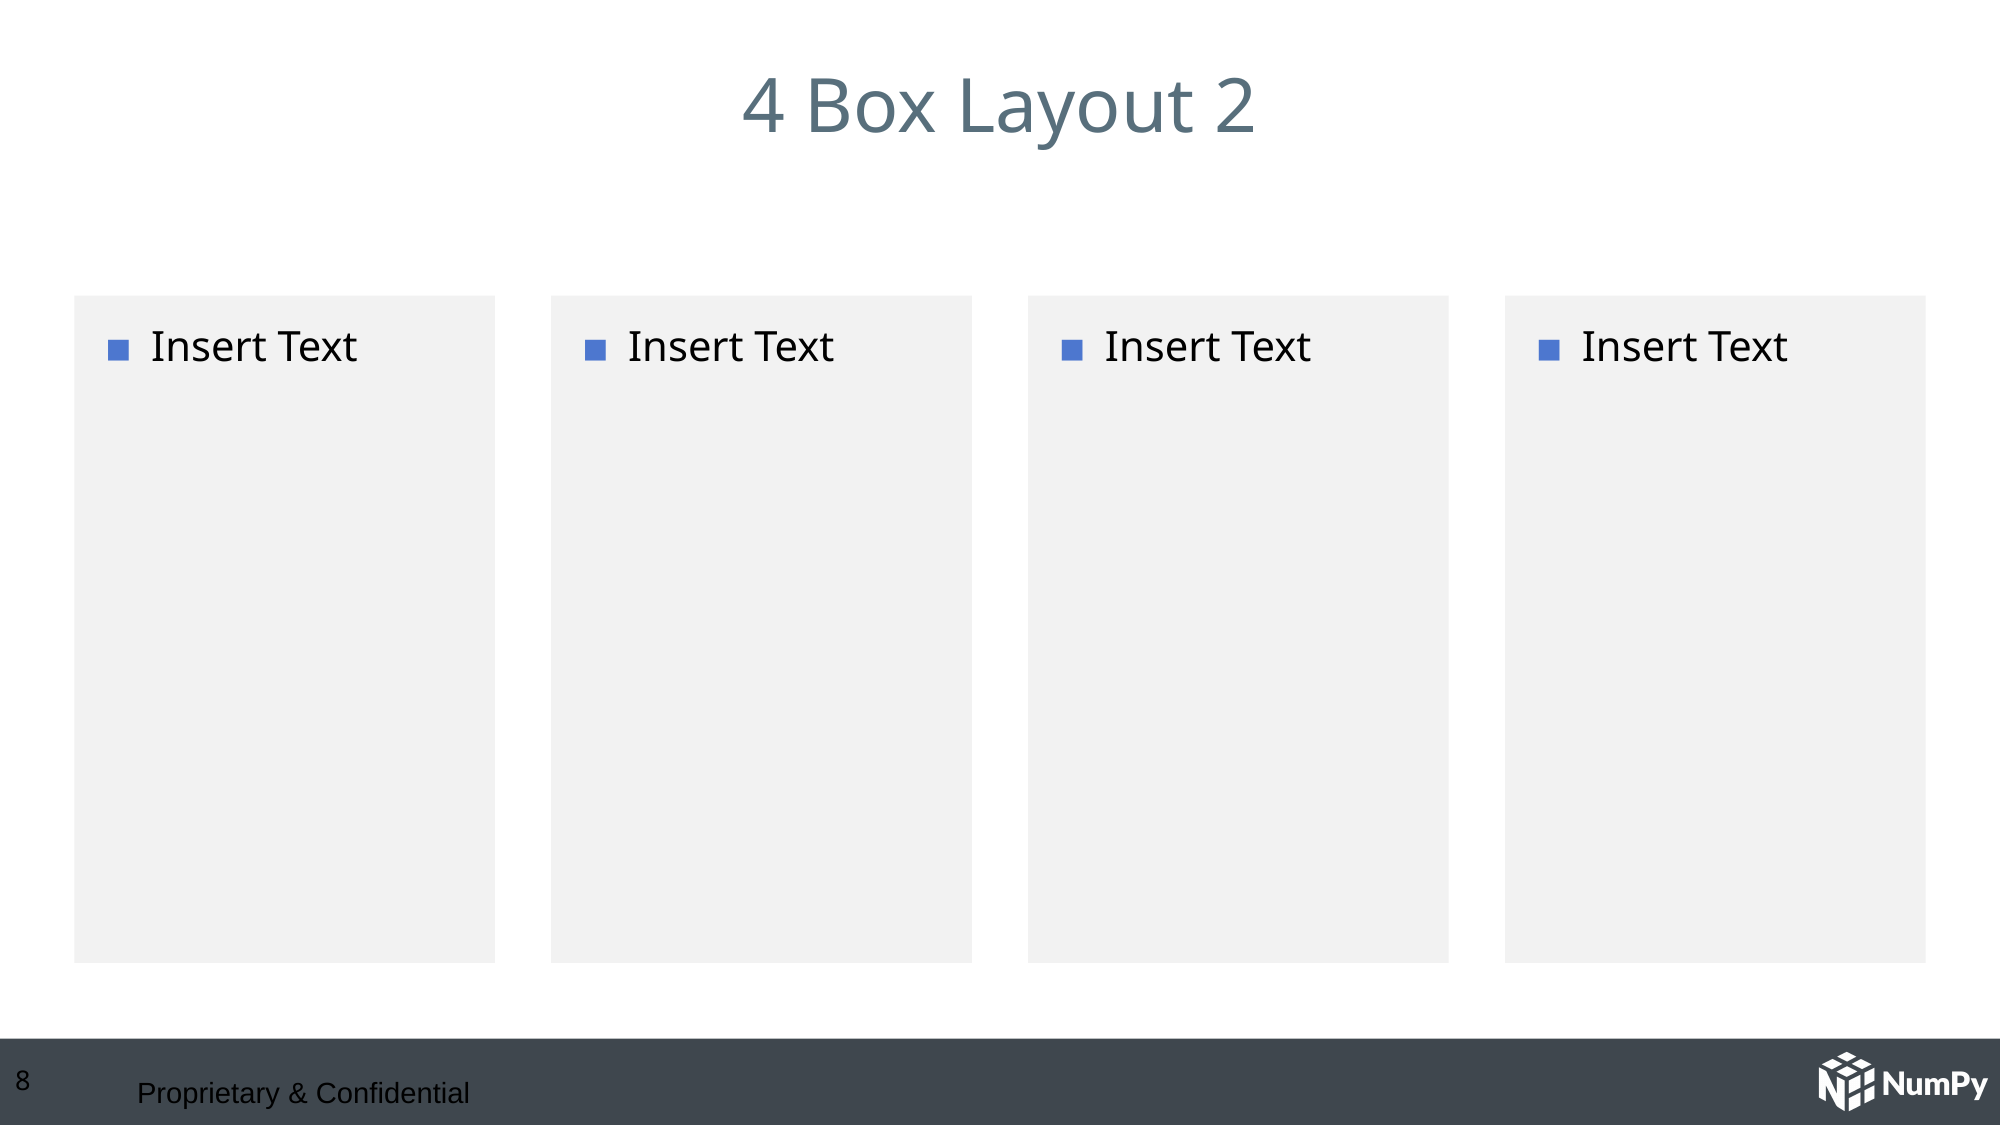

# 4 Box Layout 2
Insert Text
Insert Text
Insert Text
Insert Text
Proprietary & Confidential